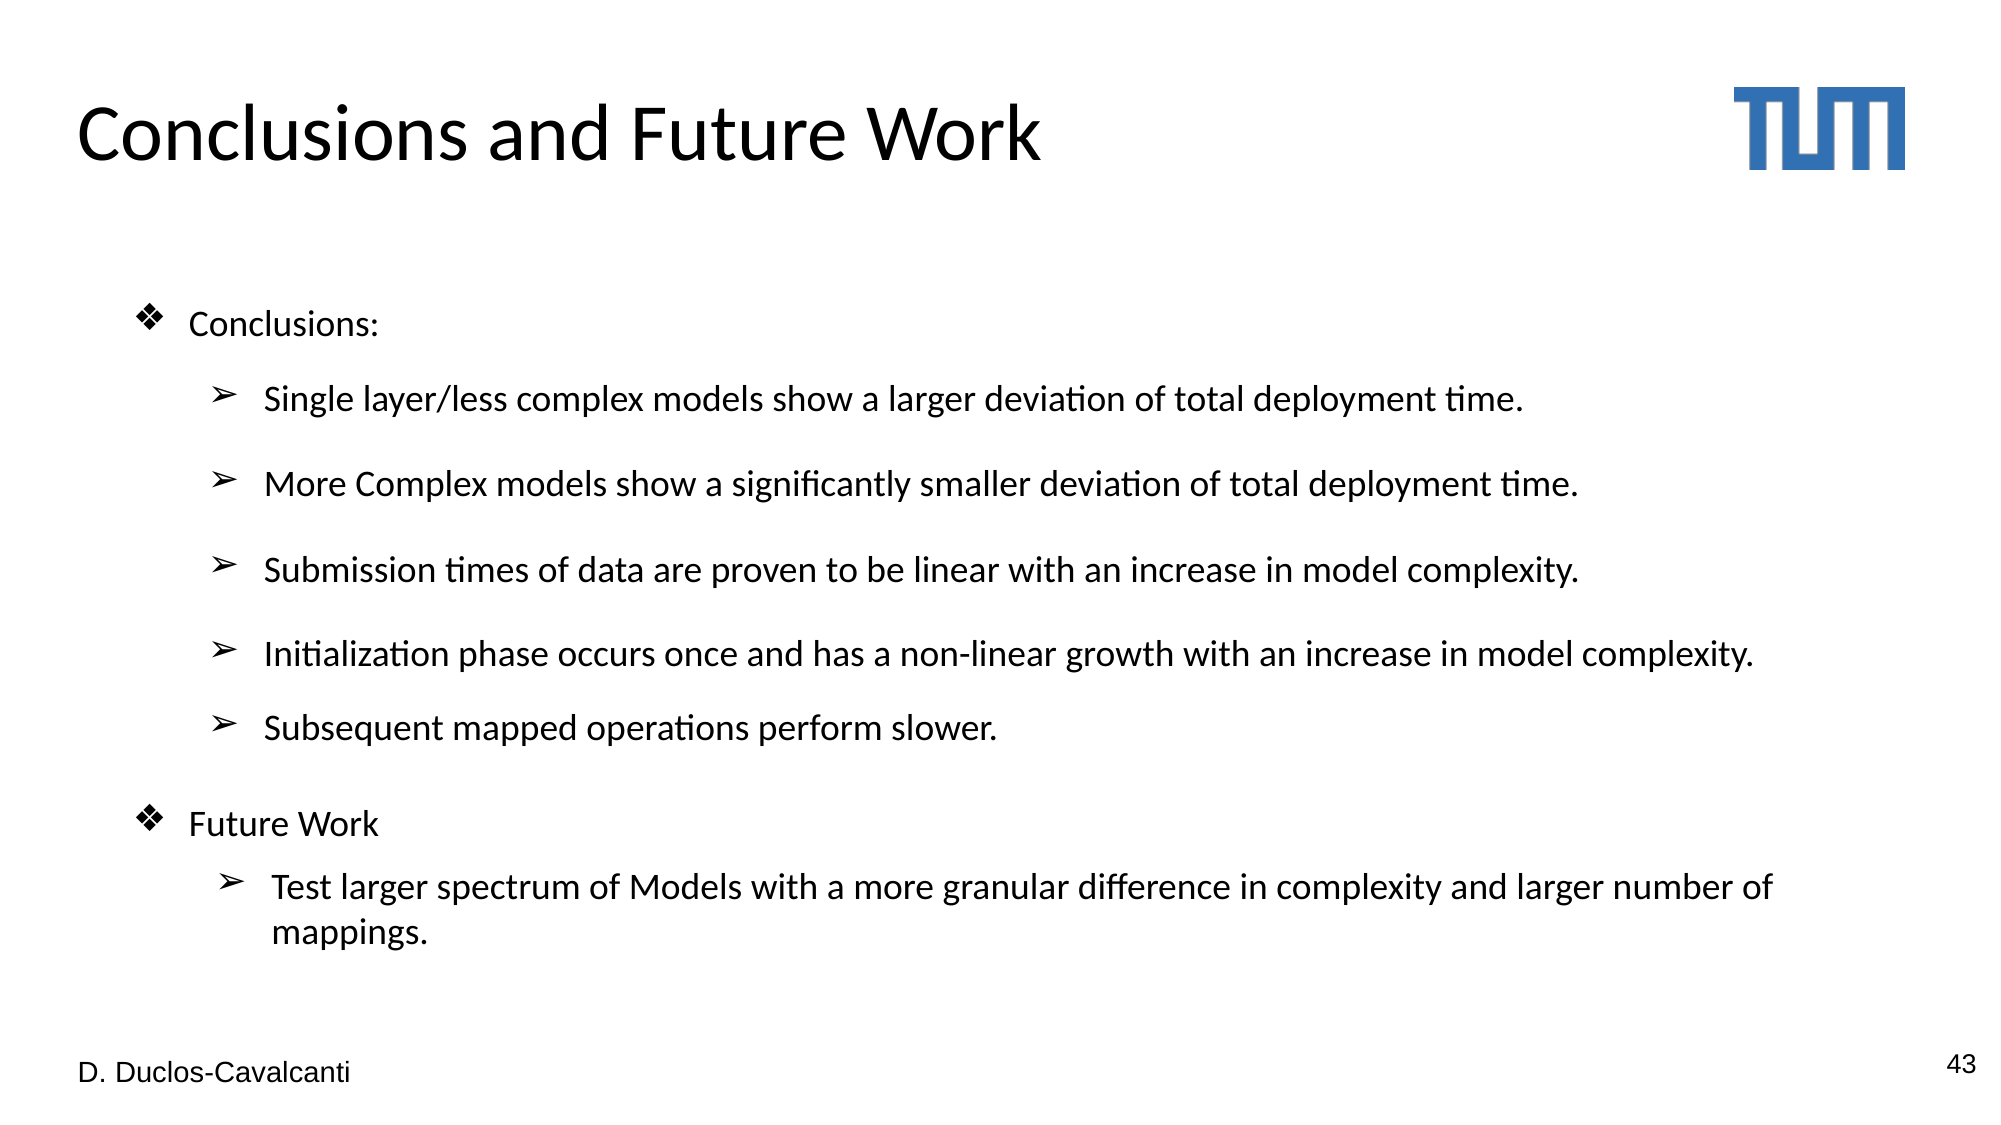

Conclusions and Future Work
Conclusions:
Single layer/less complex models show a larger deviation of total deployment time.
More Complex models show a significantly smaller deviation of total deployment time.
Submission times of data are proven to be linear with an increase in model complexity.
Initialization phase occurs once and has a non-linear growth with an increase in model complexity.
Subsequent mapped operations perform slower.
Future Work
Test larger spectrum of Models with a more granular difference in complexity and larger number of mappings.
D. Duclos-Cavalcanti